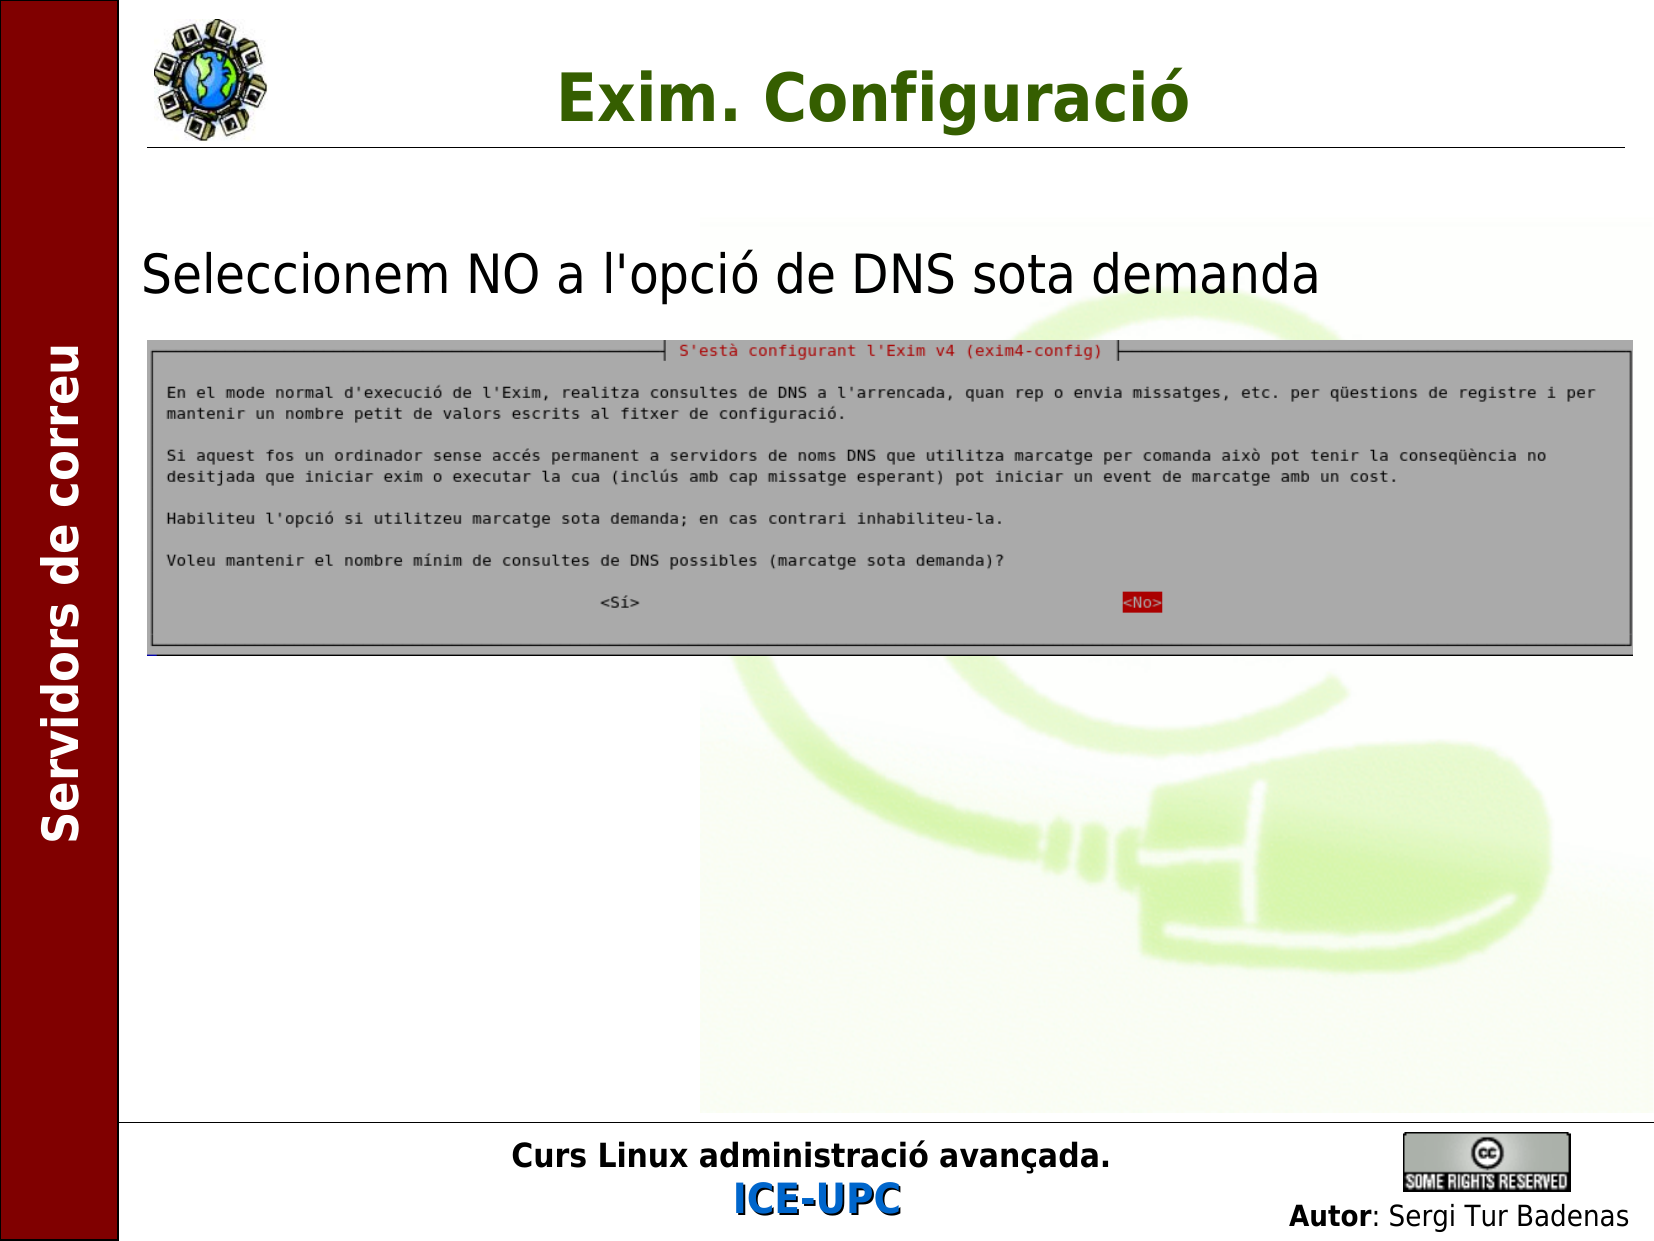

# Exim. Configuració
Seleccionem NO a l'opció de DNS sota demanda